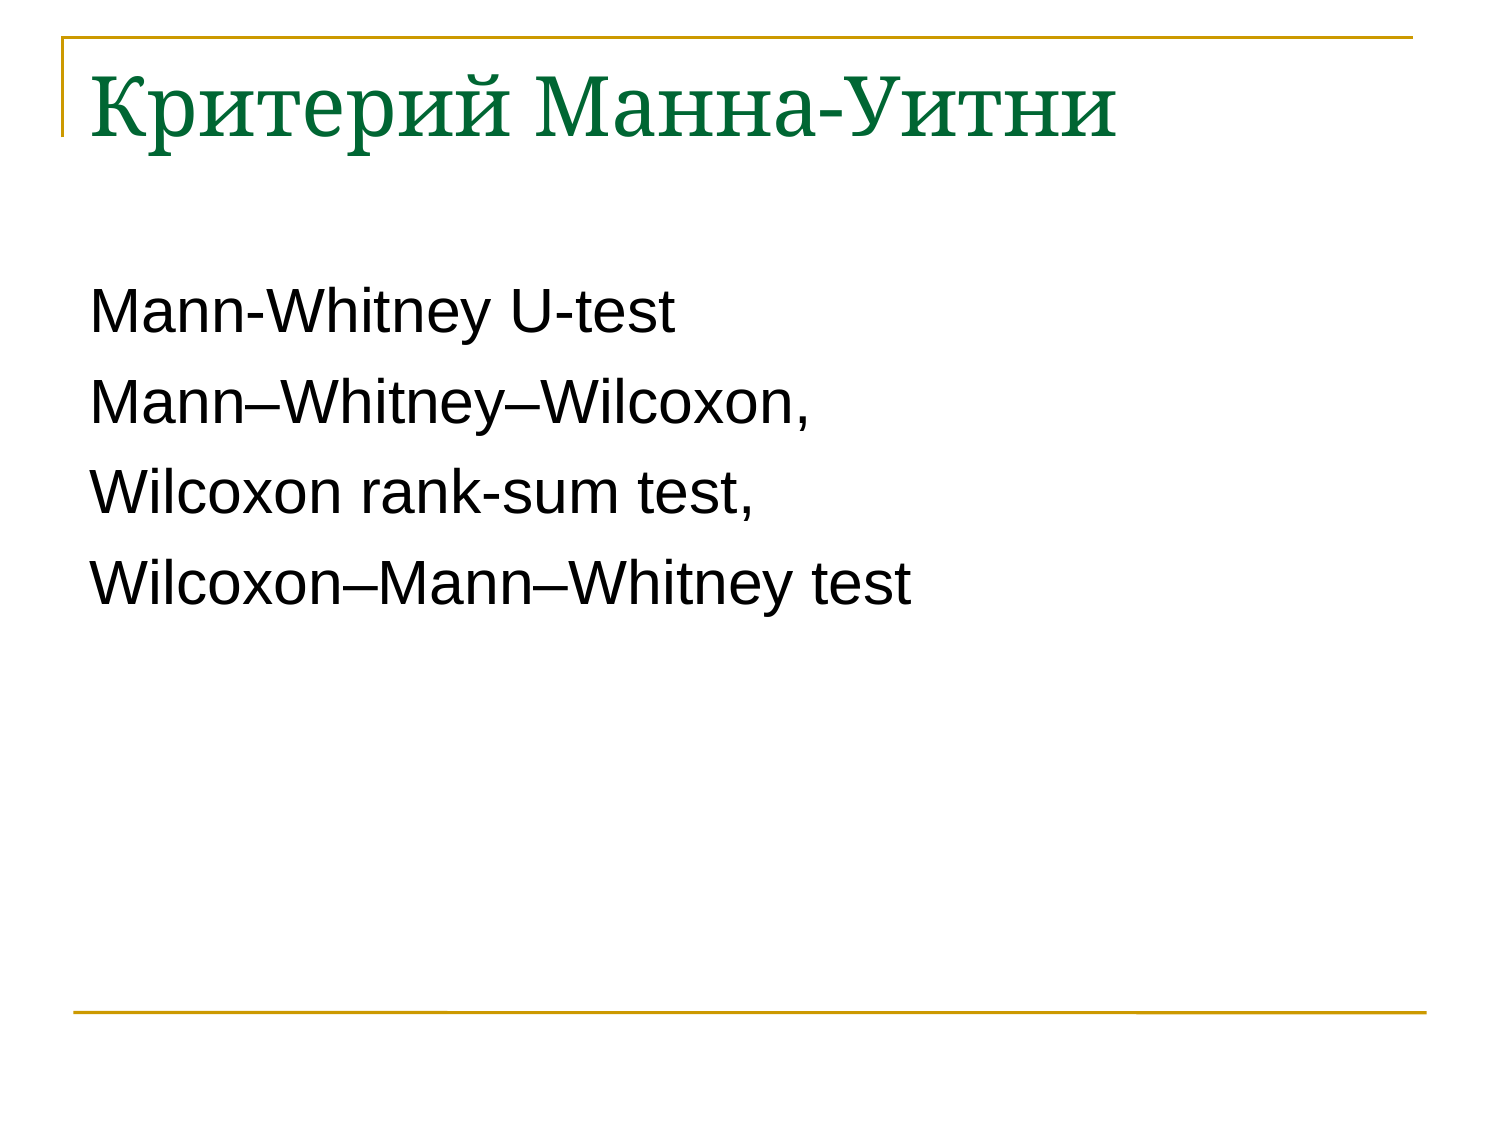

# Критерий Манна-Уитни
Mann-Whitney U-test
Mann–Whitney–Wilcoxon,
Wilcoxon rank-sum test,
Wilcoxon–Mann–Whitney test